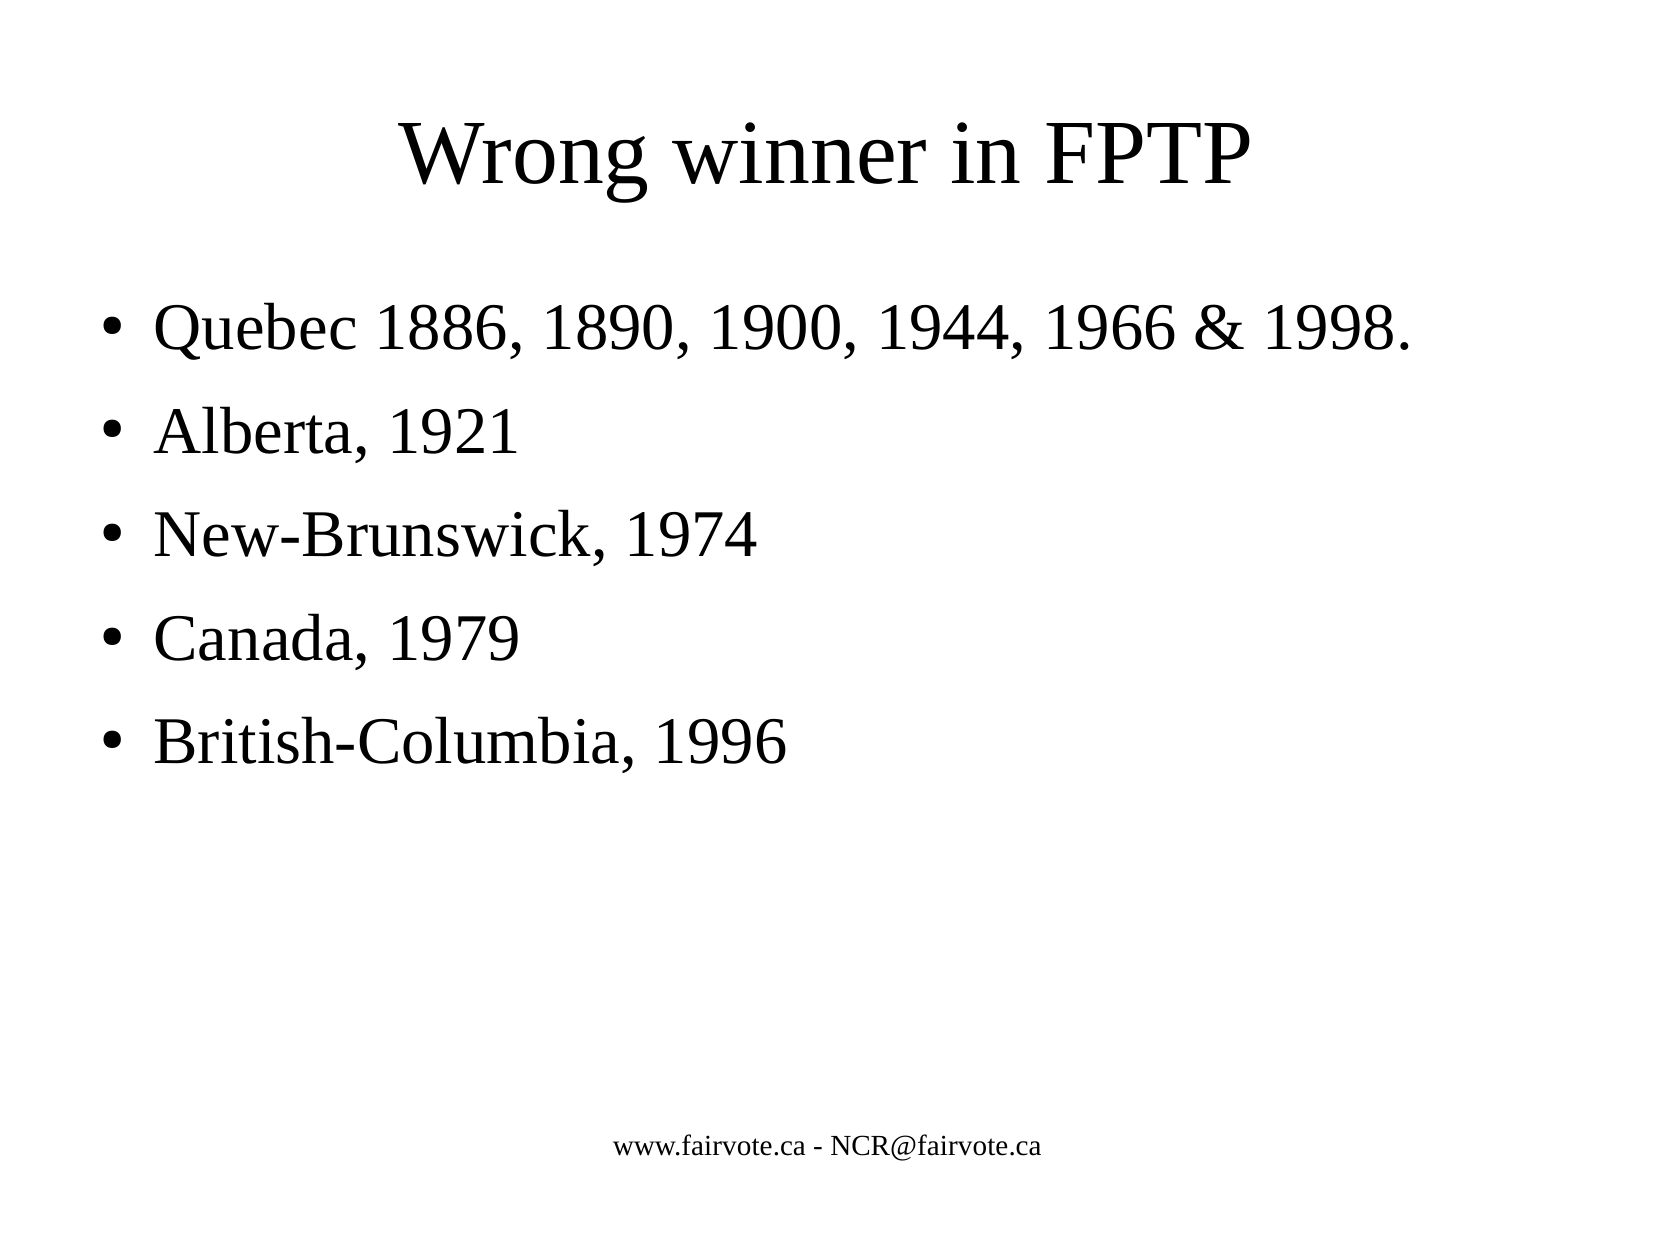

# Wrong winner in FPTP
Quebec 1886, 1890, 1900, 1944, 1966 & 1998.
Alberta, 1921
New-Brunswick, 1974
Canada, 1979
British-Columbia, 1996
www.fairvote.ca - NCR@fairvote.ca